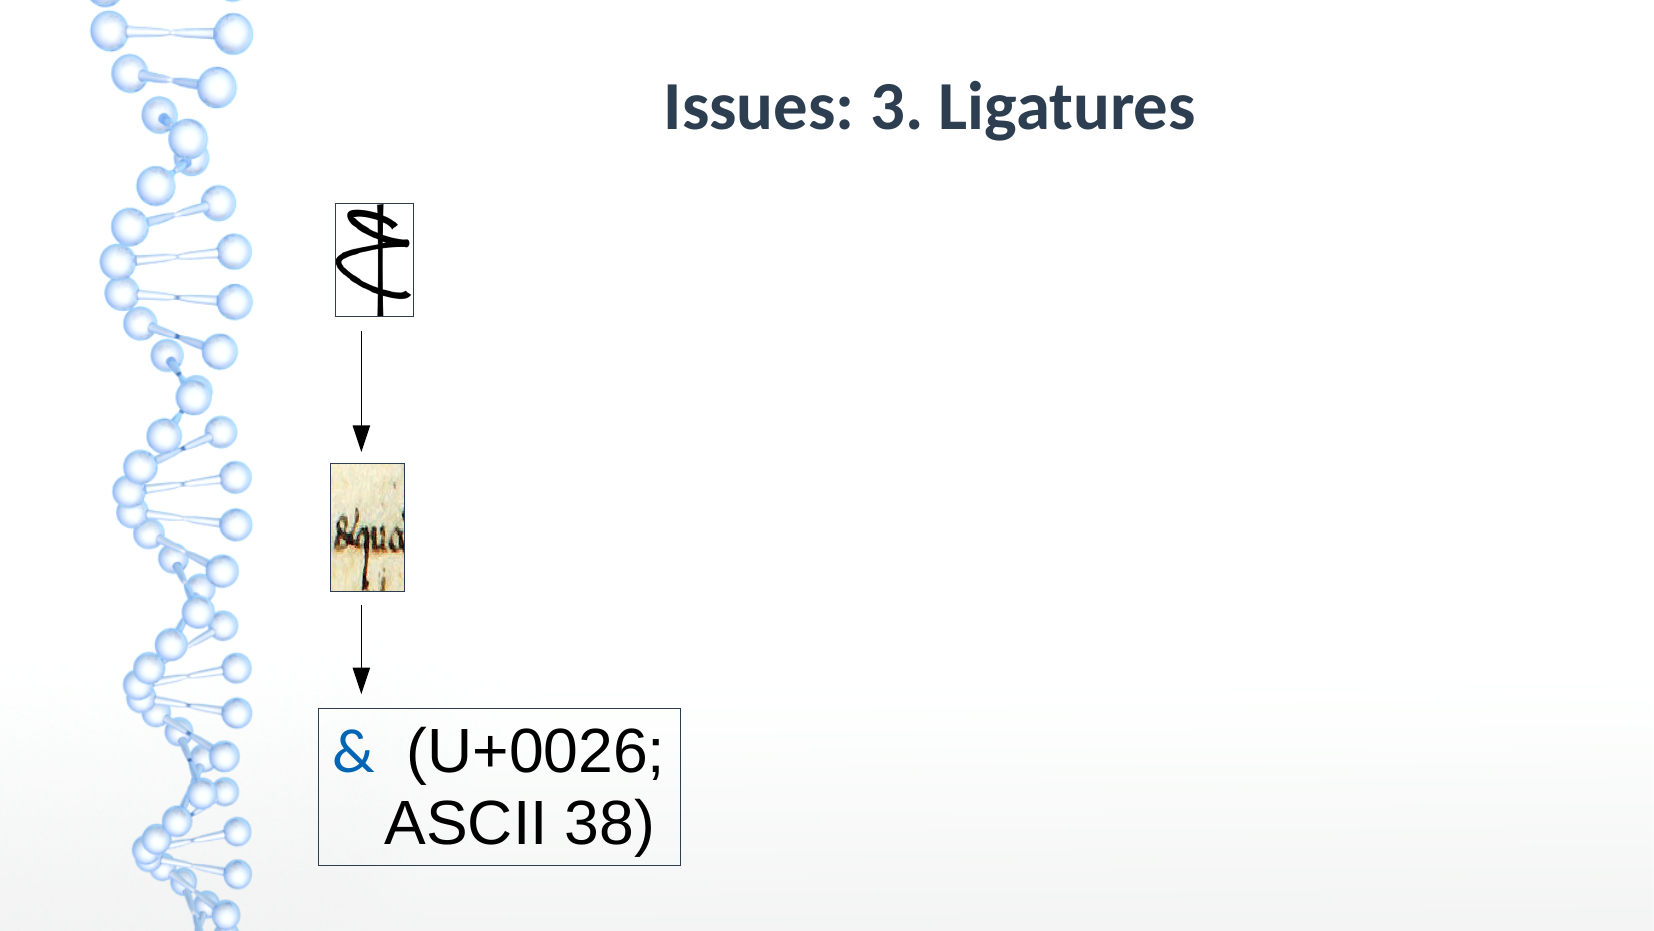

# Issues: 3. Ligatures
&	(U+0026;
 ASCII 38)